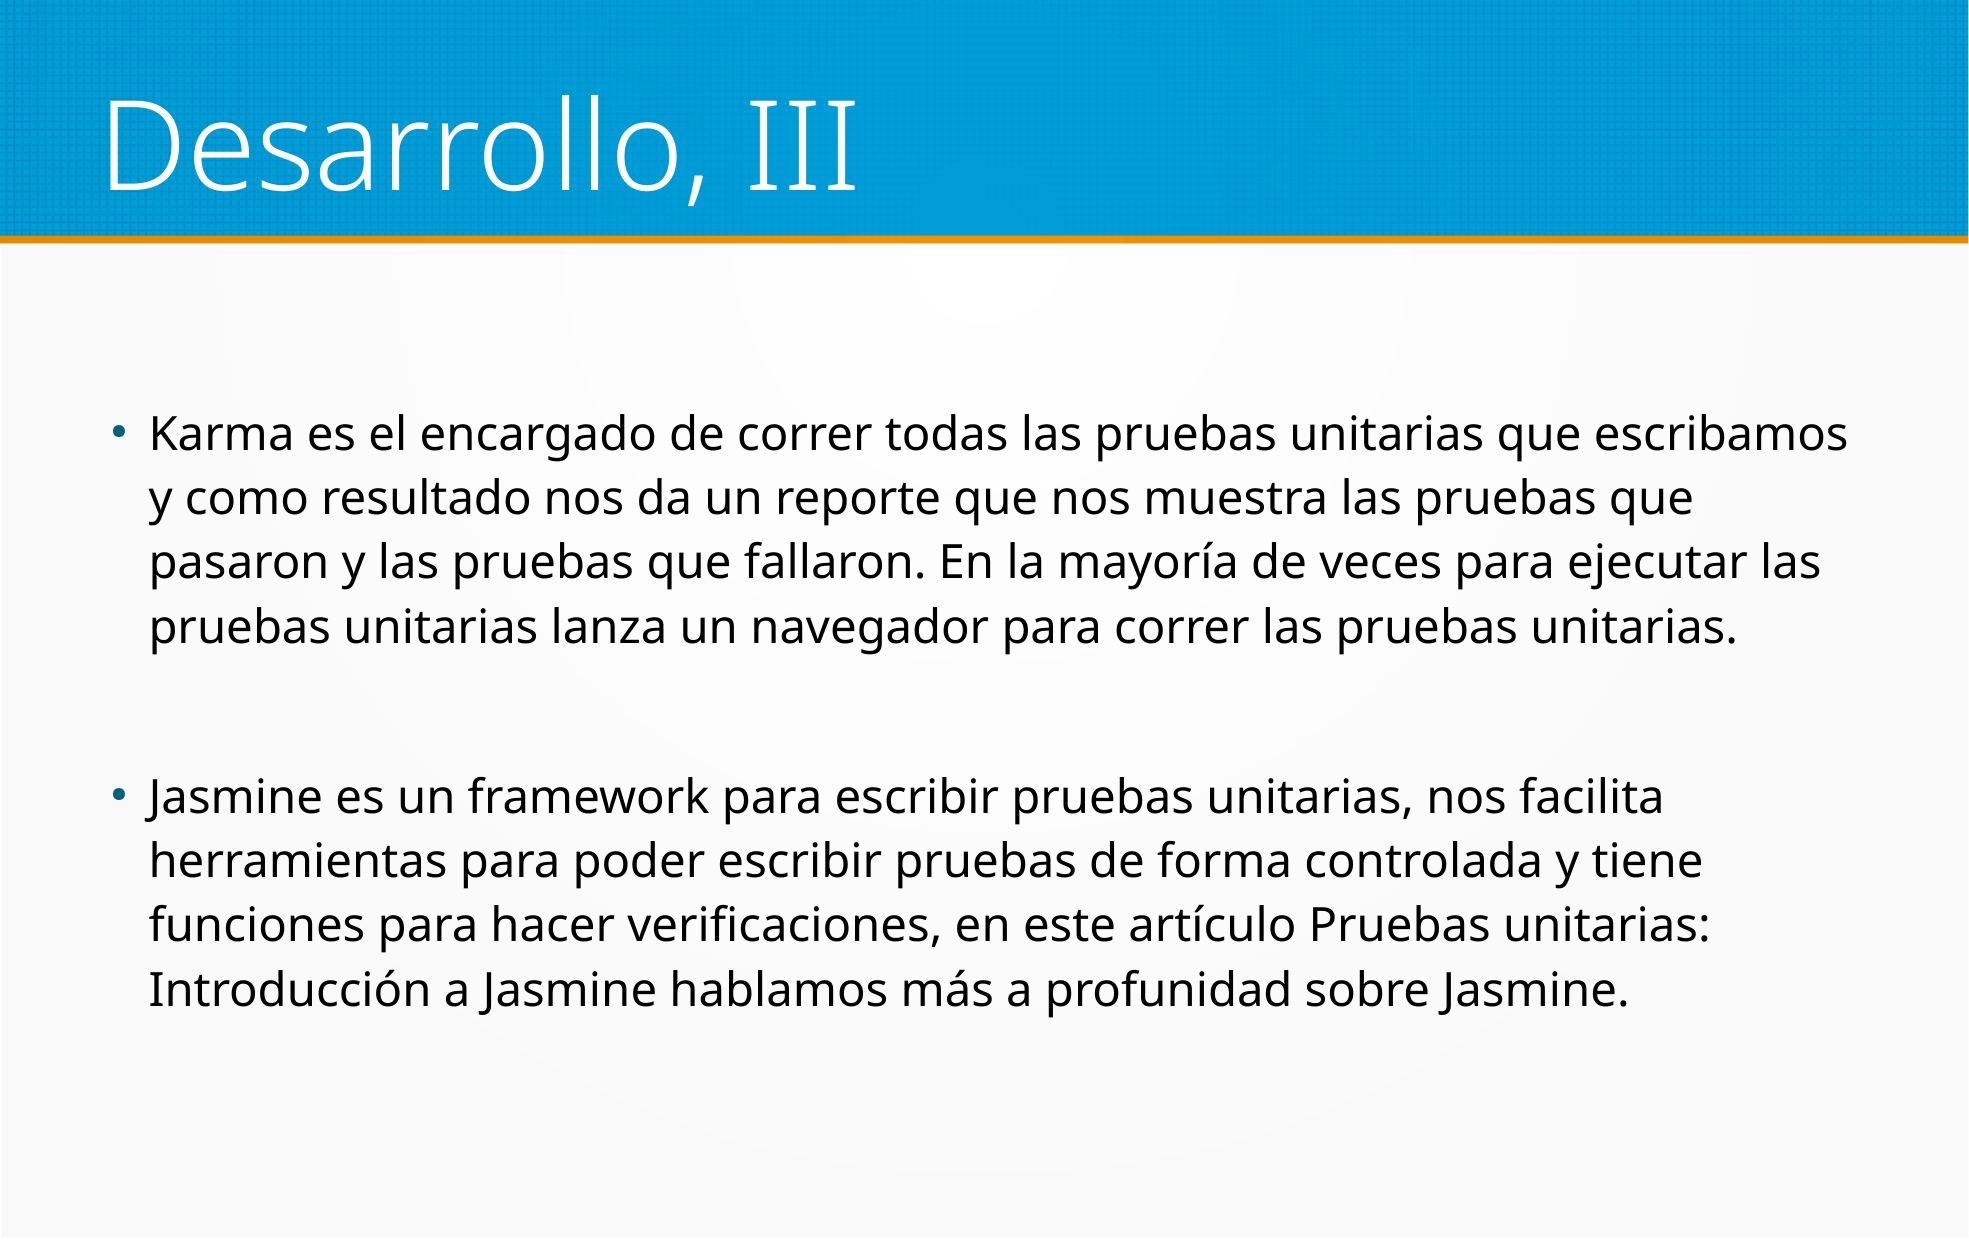

# Desarrollo, III
Karma es el encargado de correr todas las pruebas unitarias que escribamos y como resultado nos da un reporte que nos muestra las pruebas que pasaron y las pruebas que fallaron. En la mayoría de veces para ejecutar las pruebas unitarias lanza un navegador para correr las pruebas unitarias.
Jasmine es un framework para escribir pruebas unitarias, nos facilita herramientas para poder escribir pruebas de forma controlada y tiene funciones para hacer verificaciones, en este artículo Pruebas unitarias: Introducción a Jasmine hablamos más a profunidad sobre Jasmine.